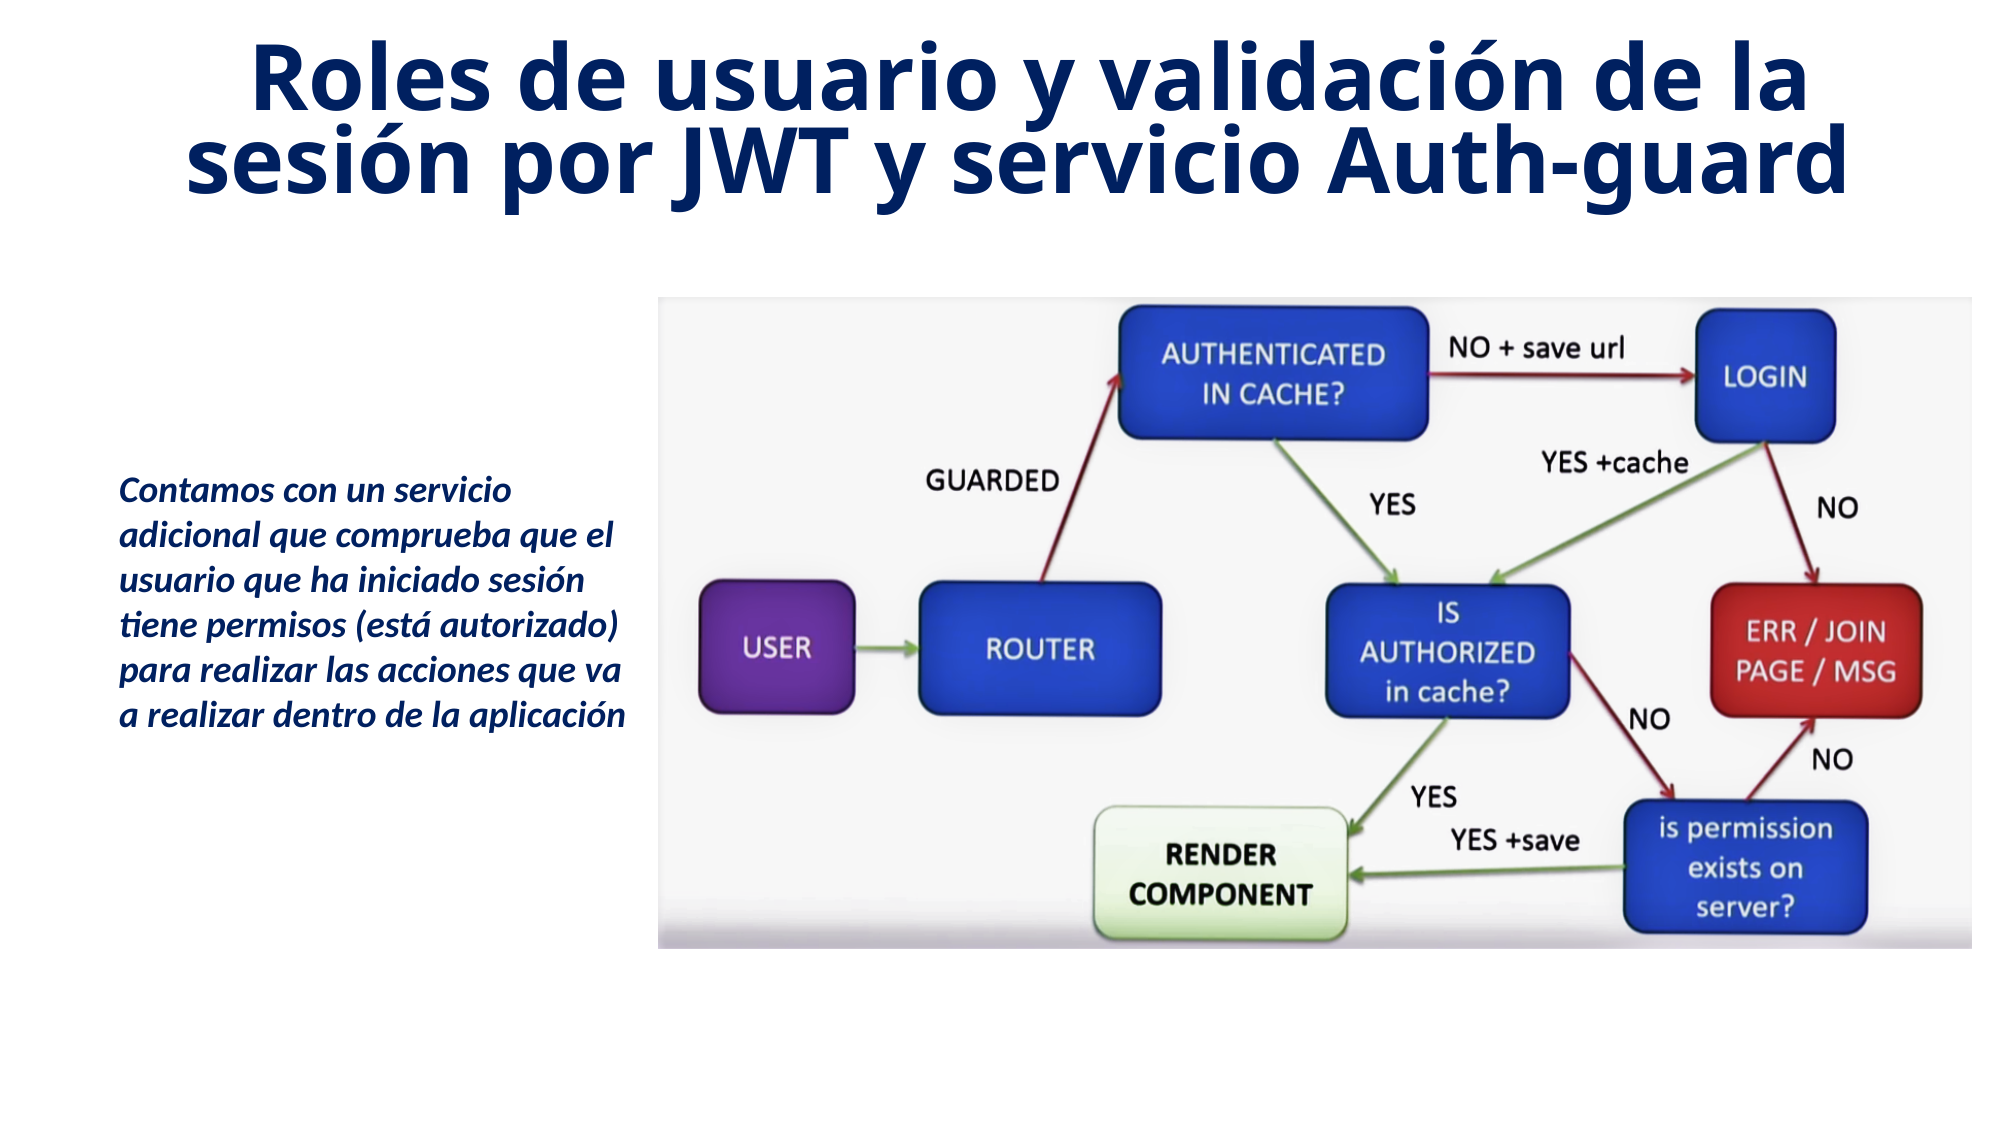

Roles de usuario y validación de la sesión por JWT y servicio Auth-guard
# Diapositiva de recursos humanos 8
Contamos con un servicio adicional que comprueba que el usuario que ha iniciado sesión tiene permisos (está autorizado) para realizar las acciones que va a realizar dentro de la aplicación